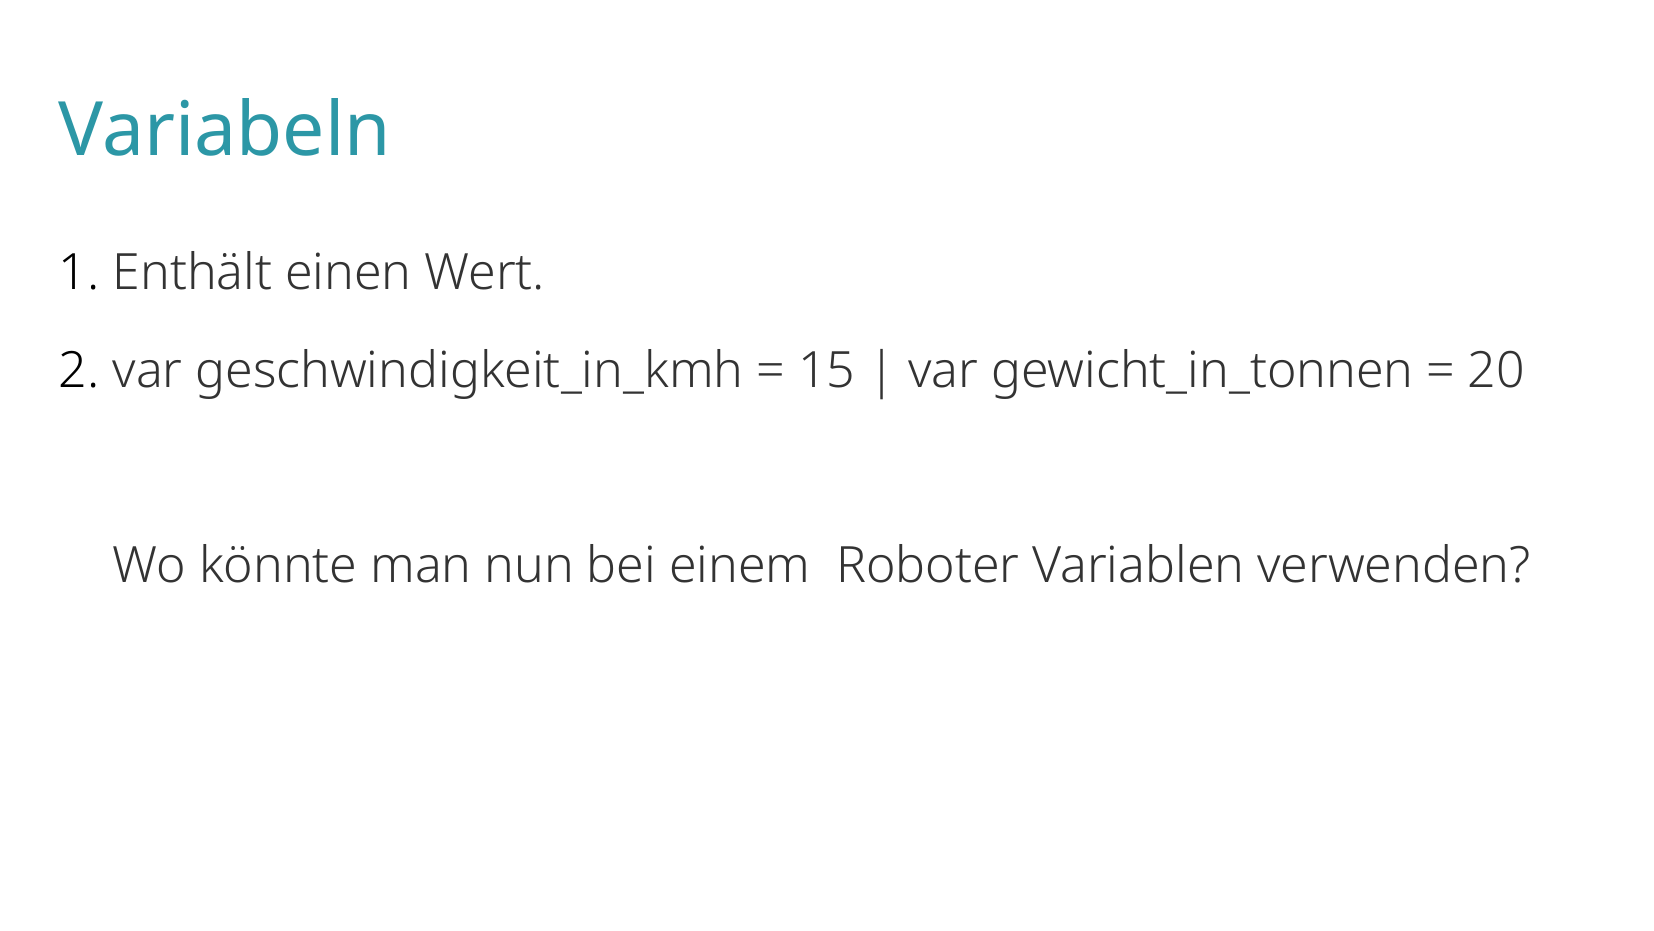

# Variabeln
Enthält einen Wert.
var geschwindigkeit_in_kmh = 15 | var gewicht_in_tonnen = 20
Wo könnte man nun bei einem Roboter Variablen verwenden?